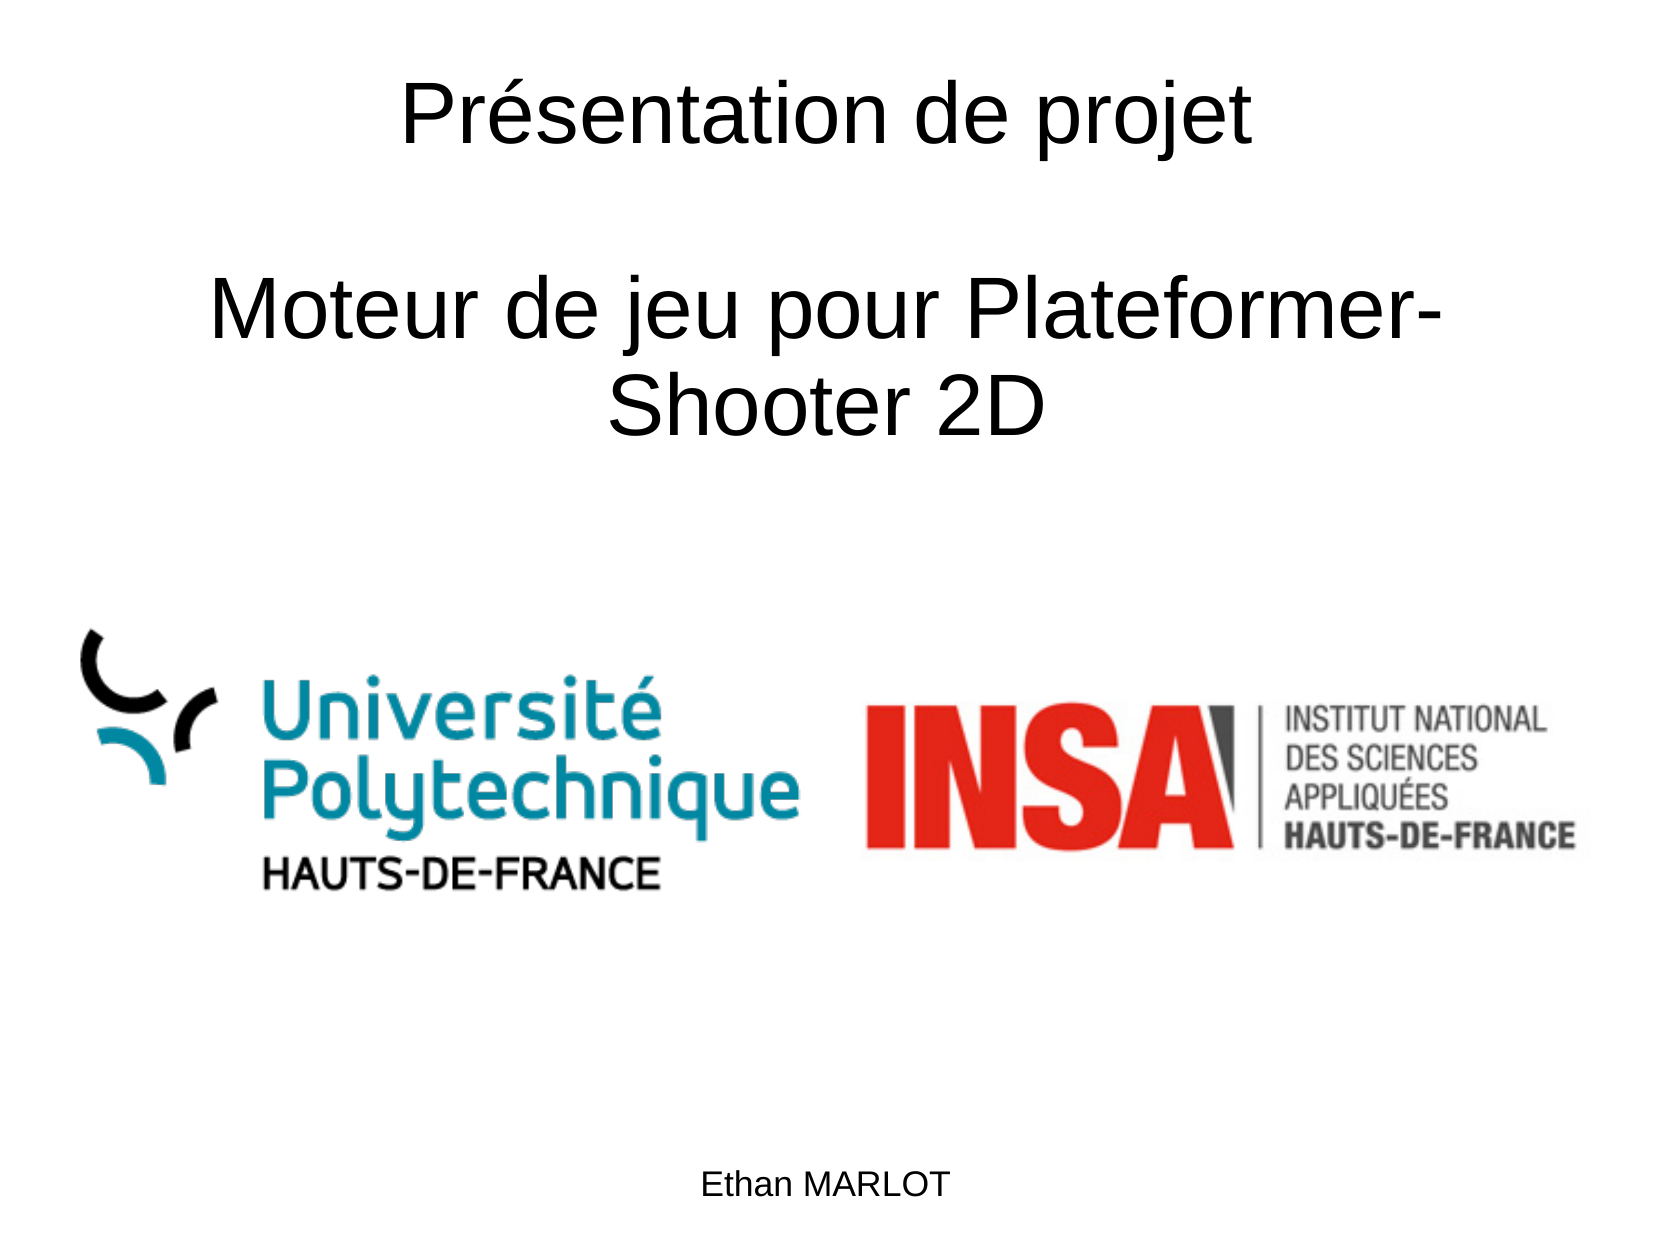

# Présentation de projet Moteur de jeu pour Plateformer-Shooter 2D
Ethan MARLOT